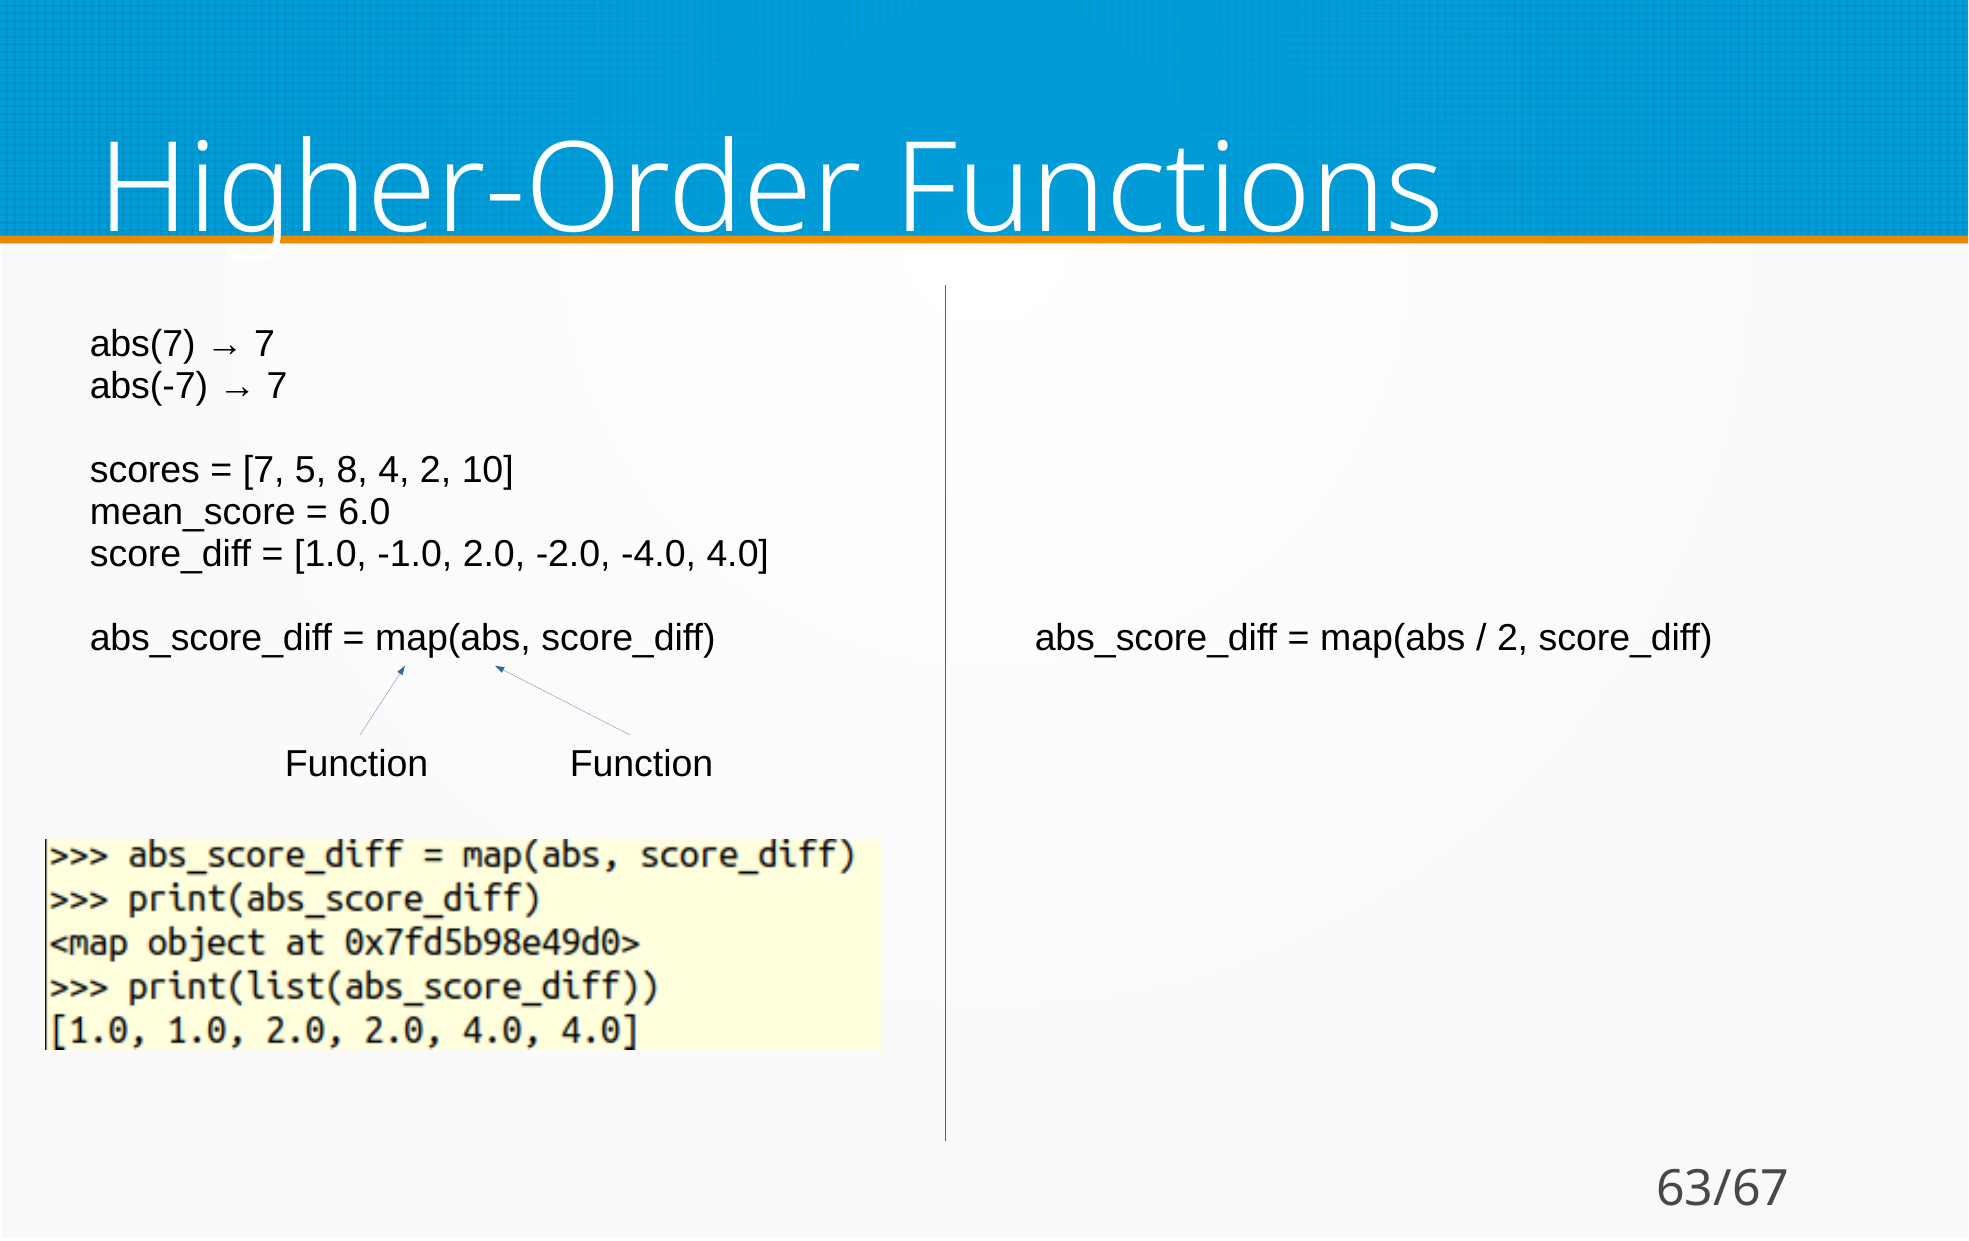

# Higher-Order Functions
abs(7) → 7
abs(-7) → 7
scores = [7, 5, 8, 4, 2, 10]
mean_score = 6.0
score_diff = [1.0, -1.0, 2.0, -2.0, -4.0, 4.0]
abs_score_diff = map(abs, score_diff)
abs_score_diff = map(abs / 2, score_diff)
Function
Function
63